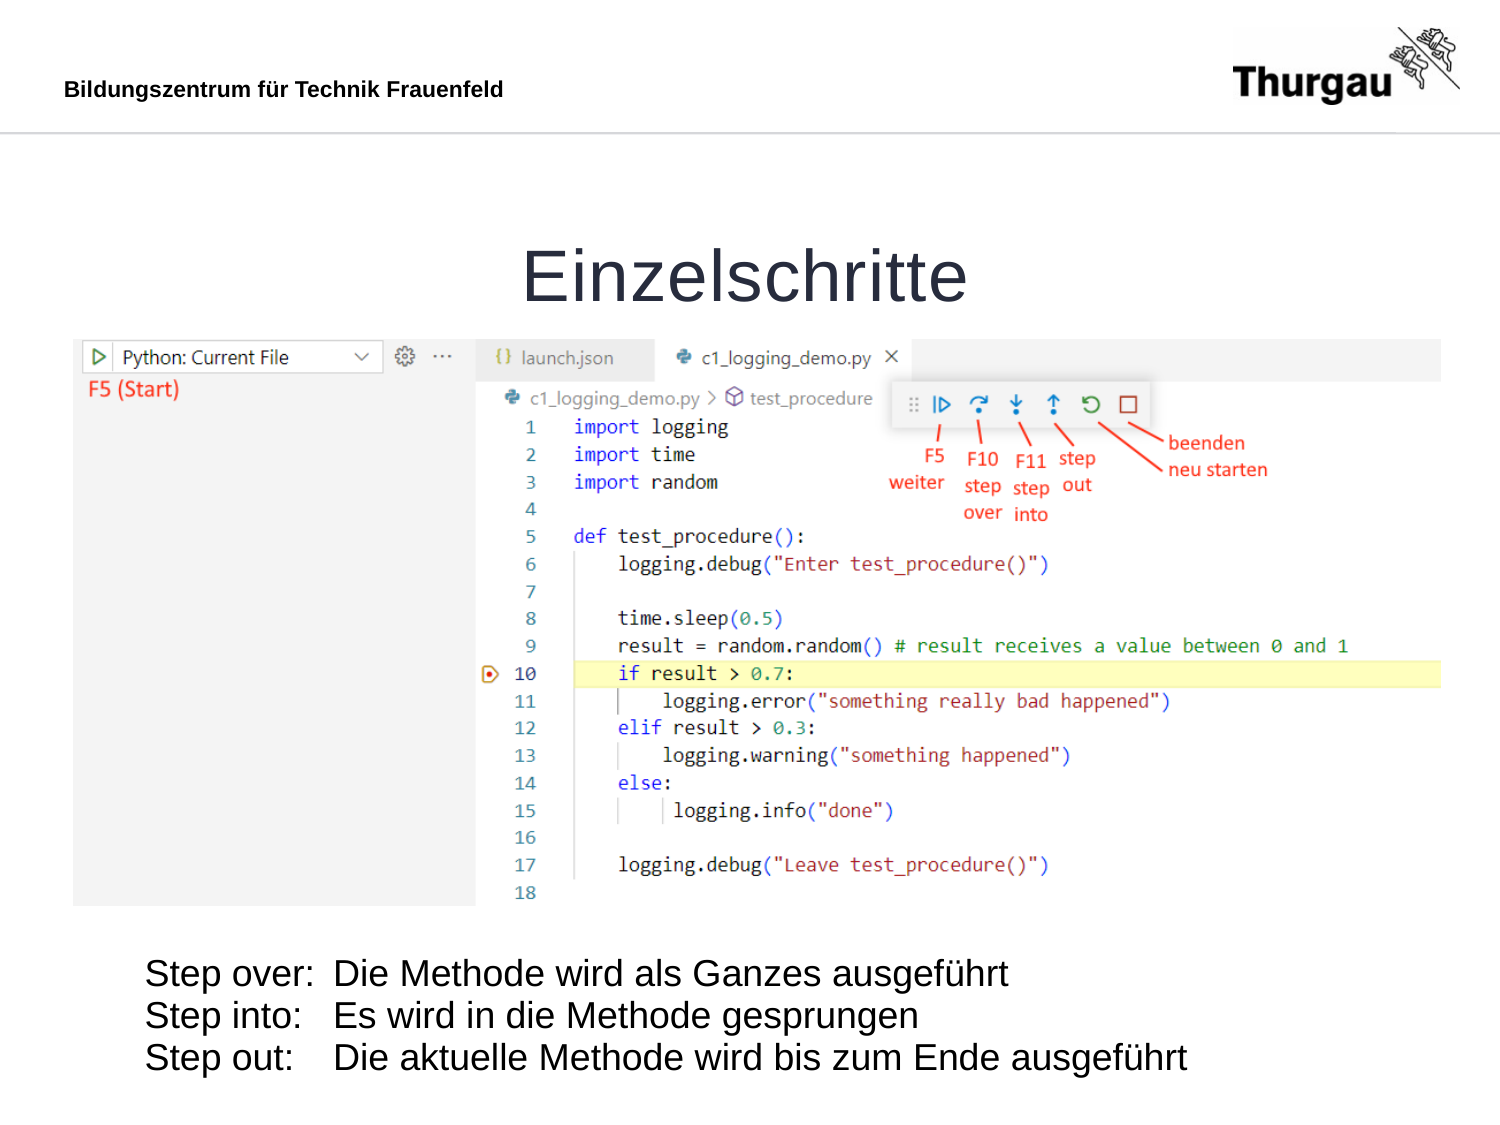

Bildungszentrum für Technik Frauenfeld
Einzelschritte
Step over: 	Die Methode wird als Ganzes ausgeführt
Step into: 	Es wird in die Methode gesprungen
Step out: 	Die aktuelle Methode wird bis zum Ende ausgeführt